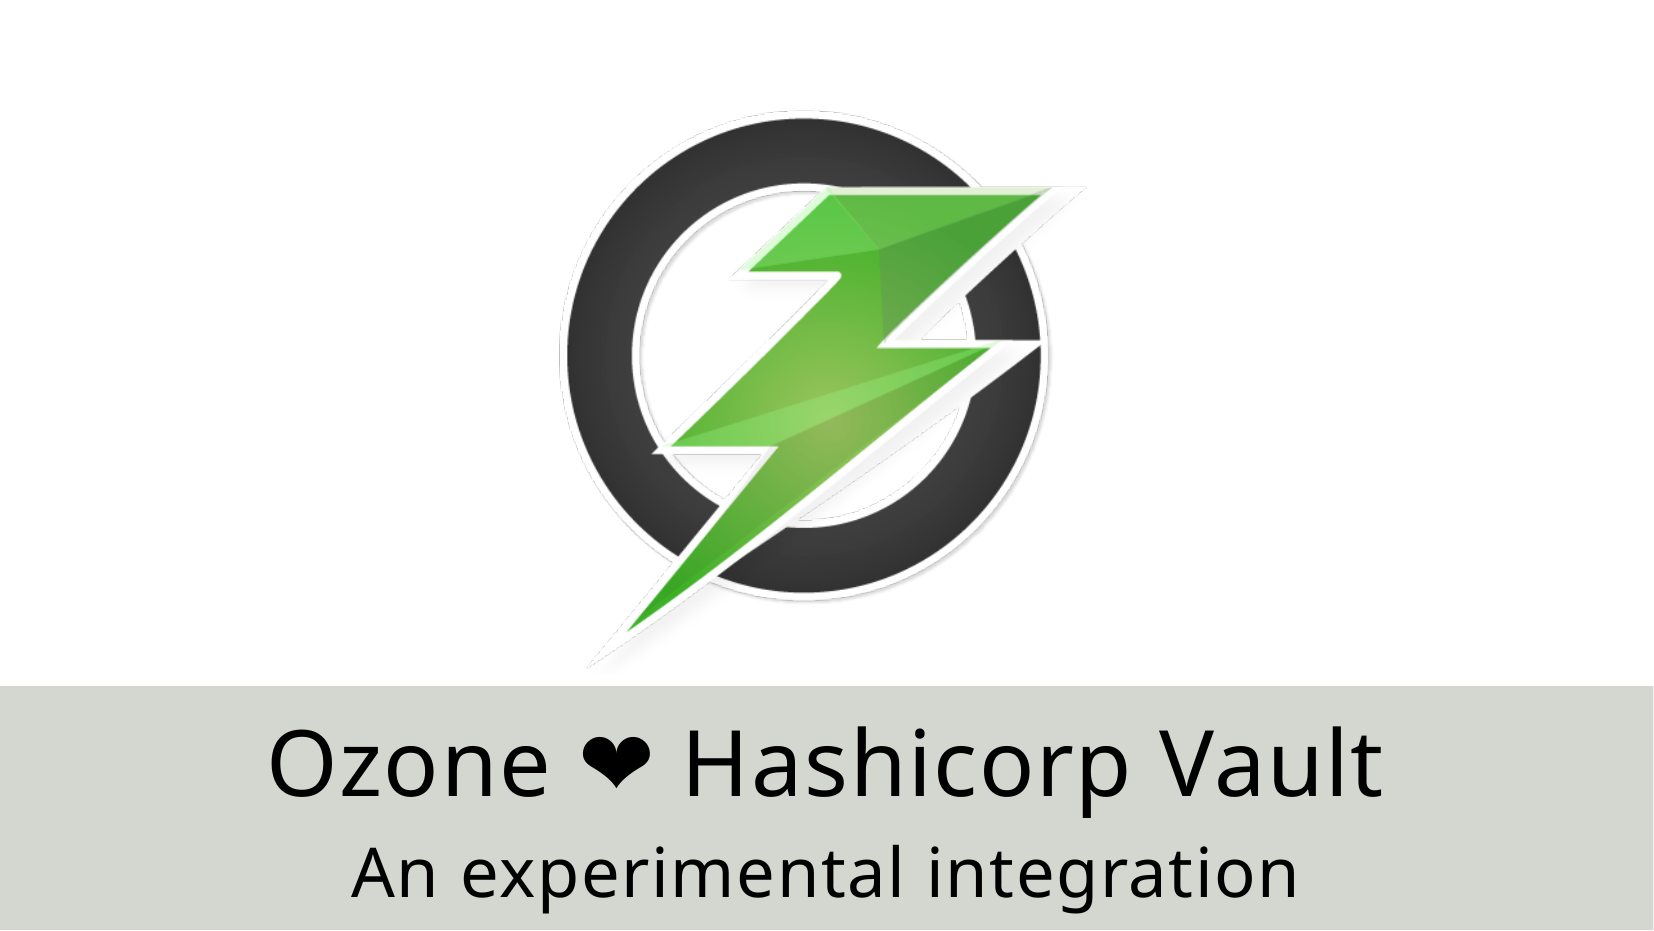

# Ozone ❤️ Hashicorp Vault An experimental integration